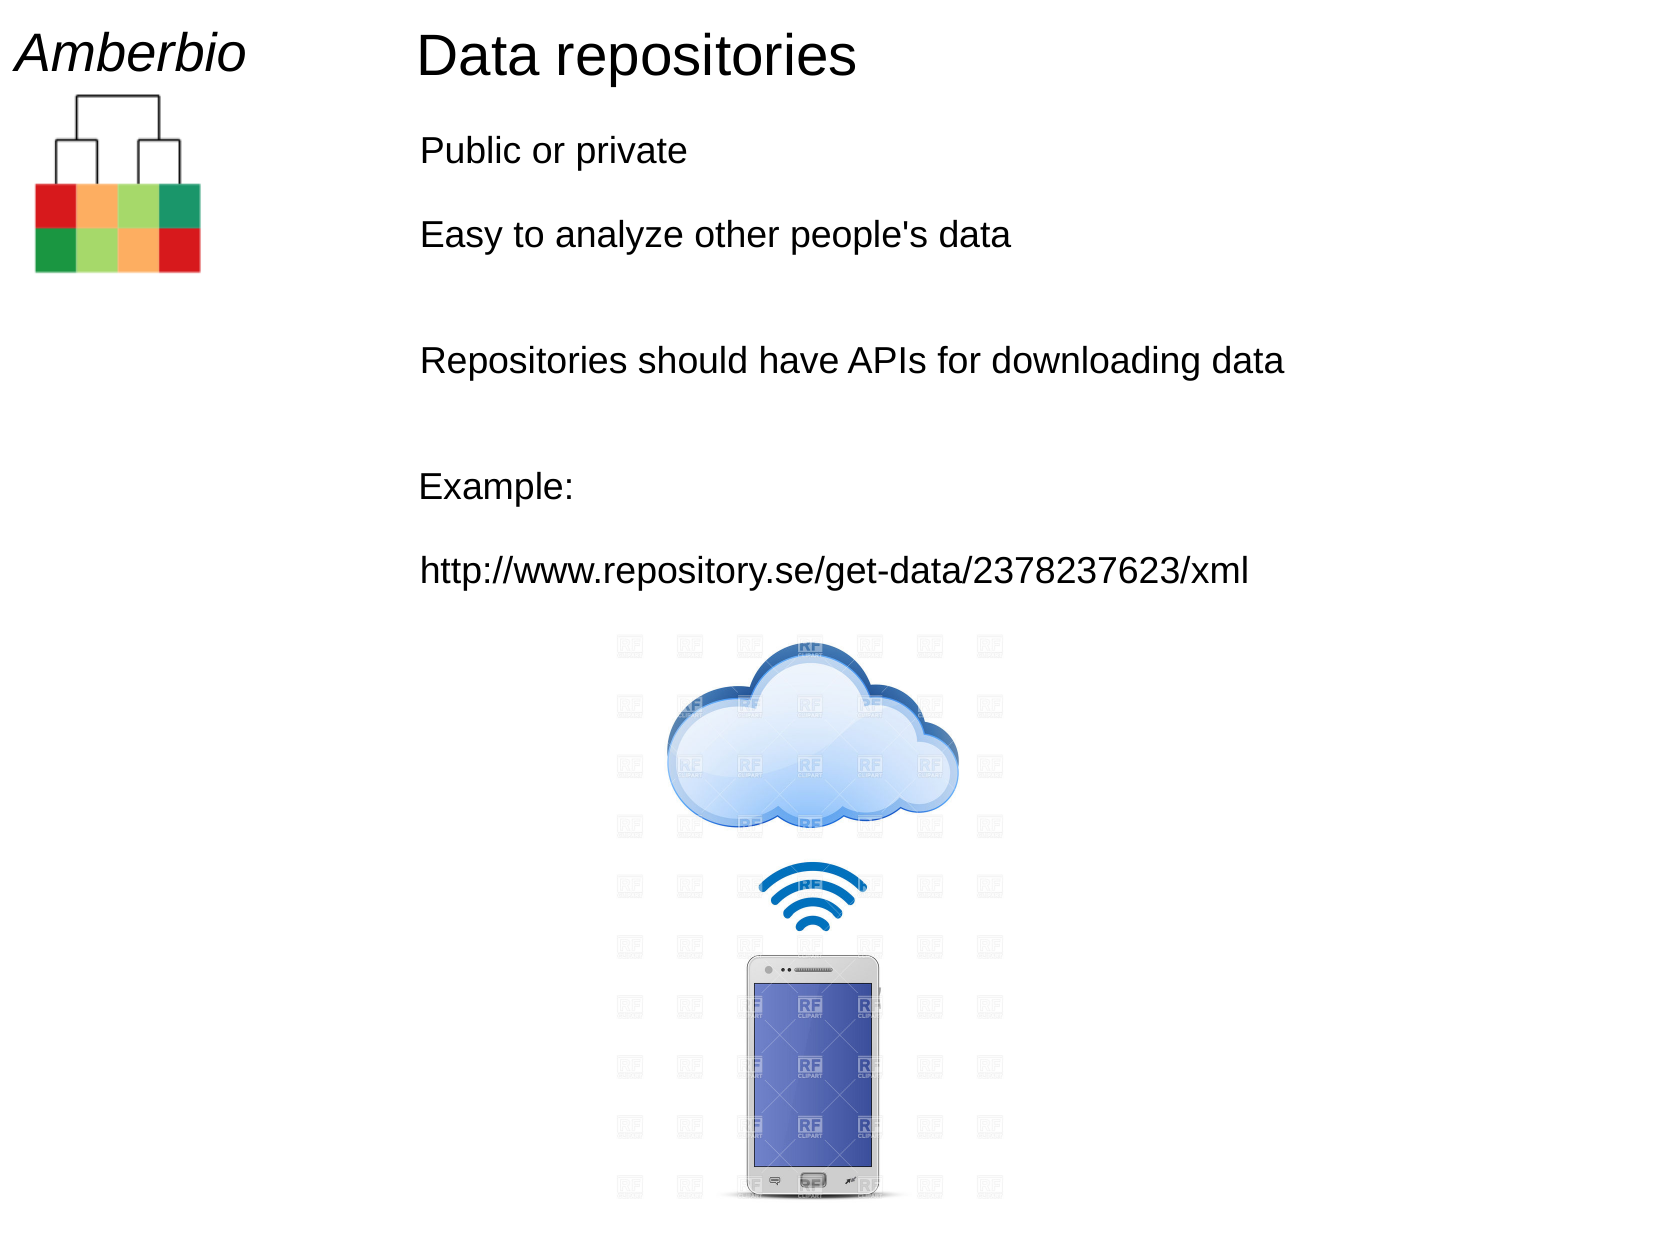

Amberbio
 Data repositories
		Public or private
		Easy to analyze other people's data
		Repositories should have APIs for downloading data
	 Example:
		http://www.repository.se/get-data/2378237623/xml